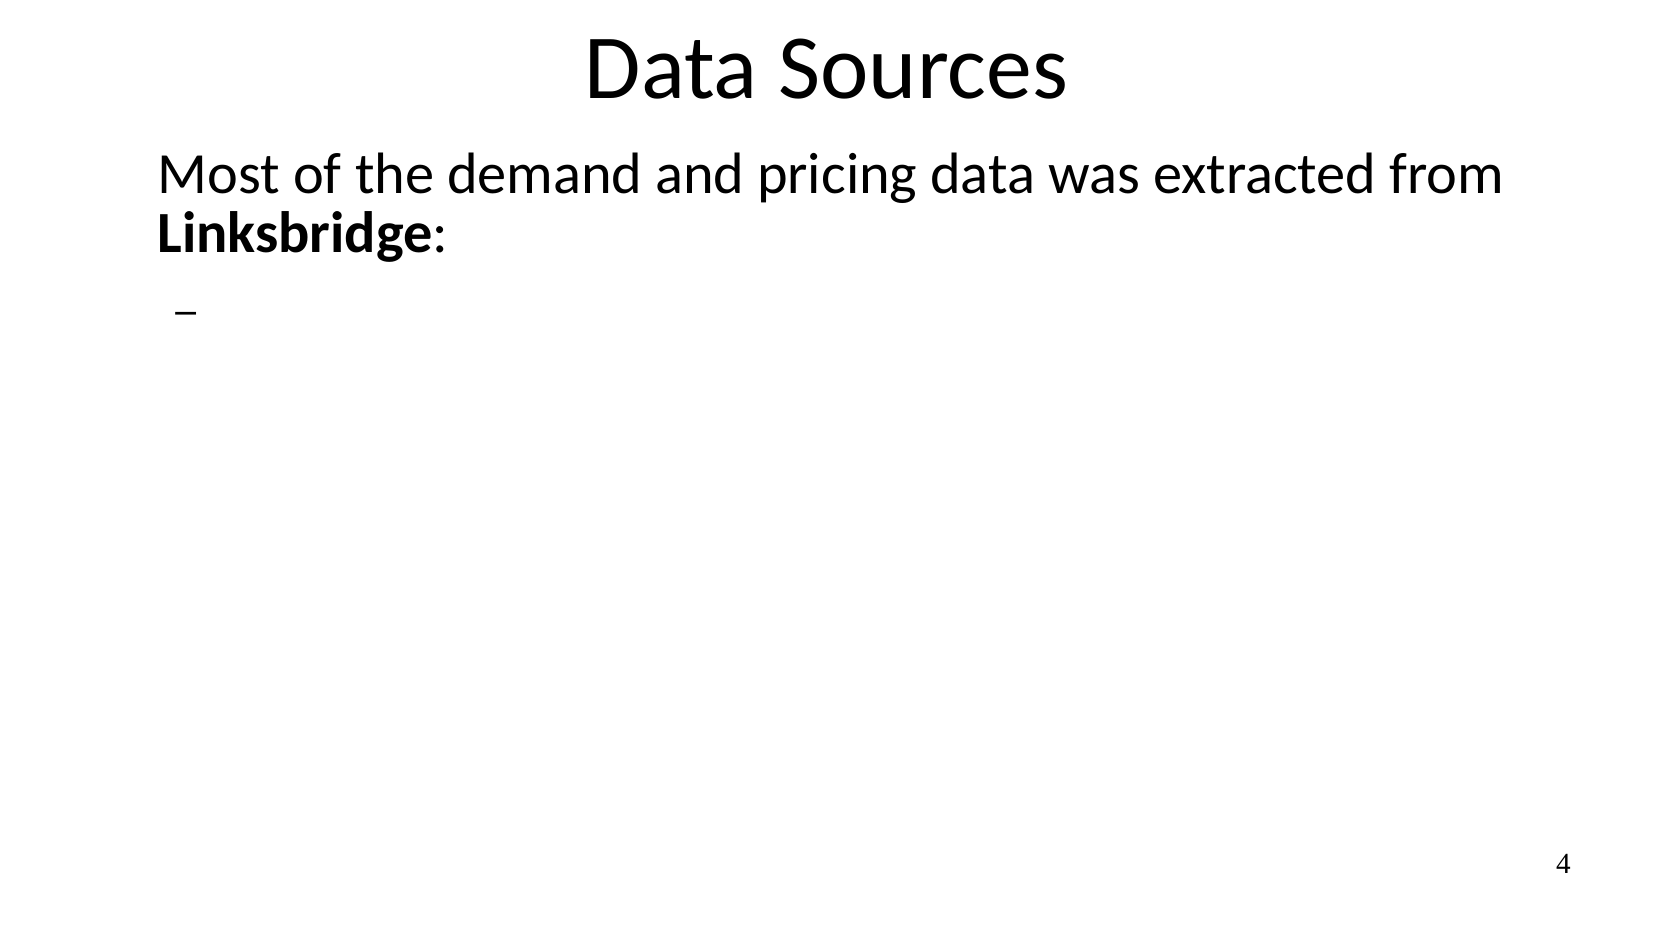

# Data Sources
Most of the demand and pricing data was extracted from Linksbridge:
4